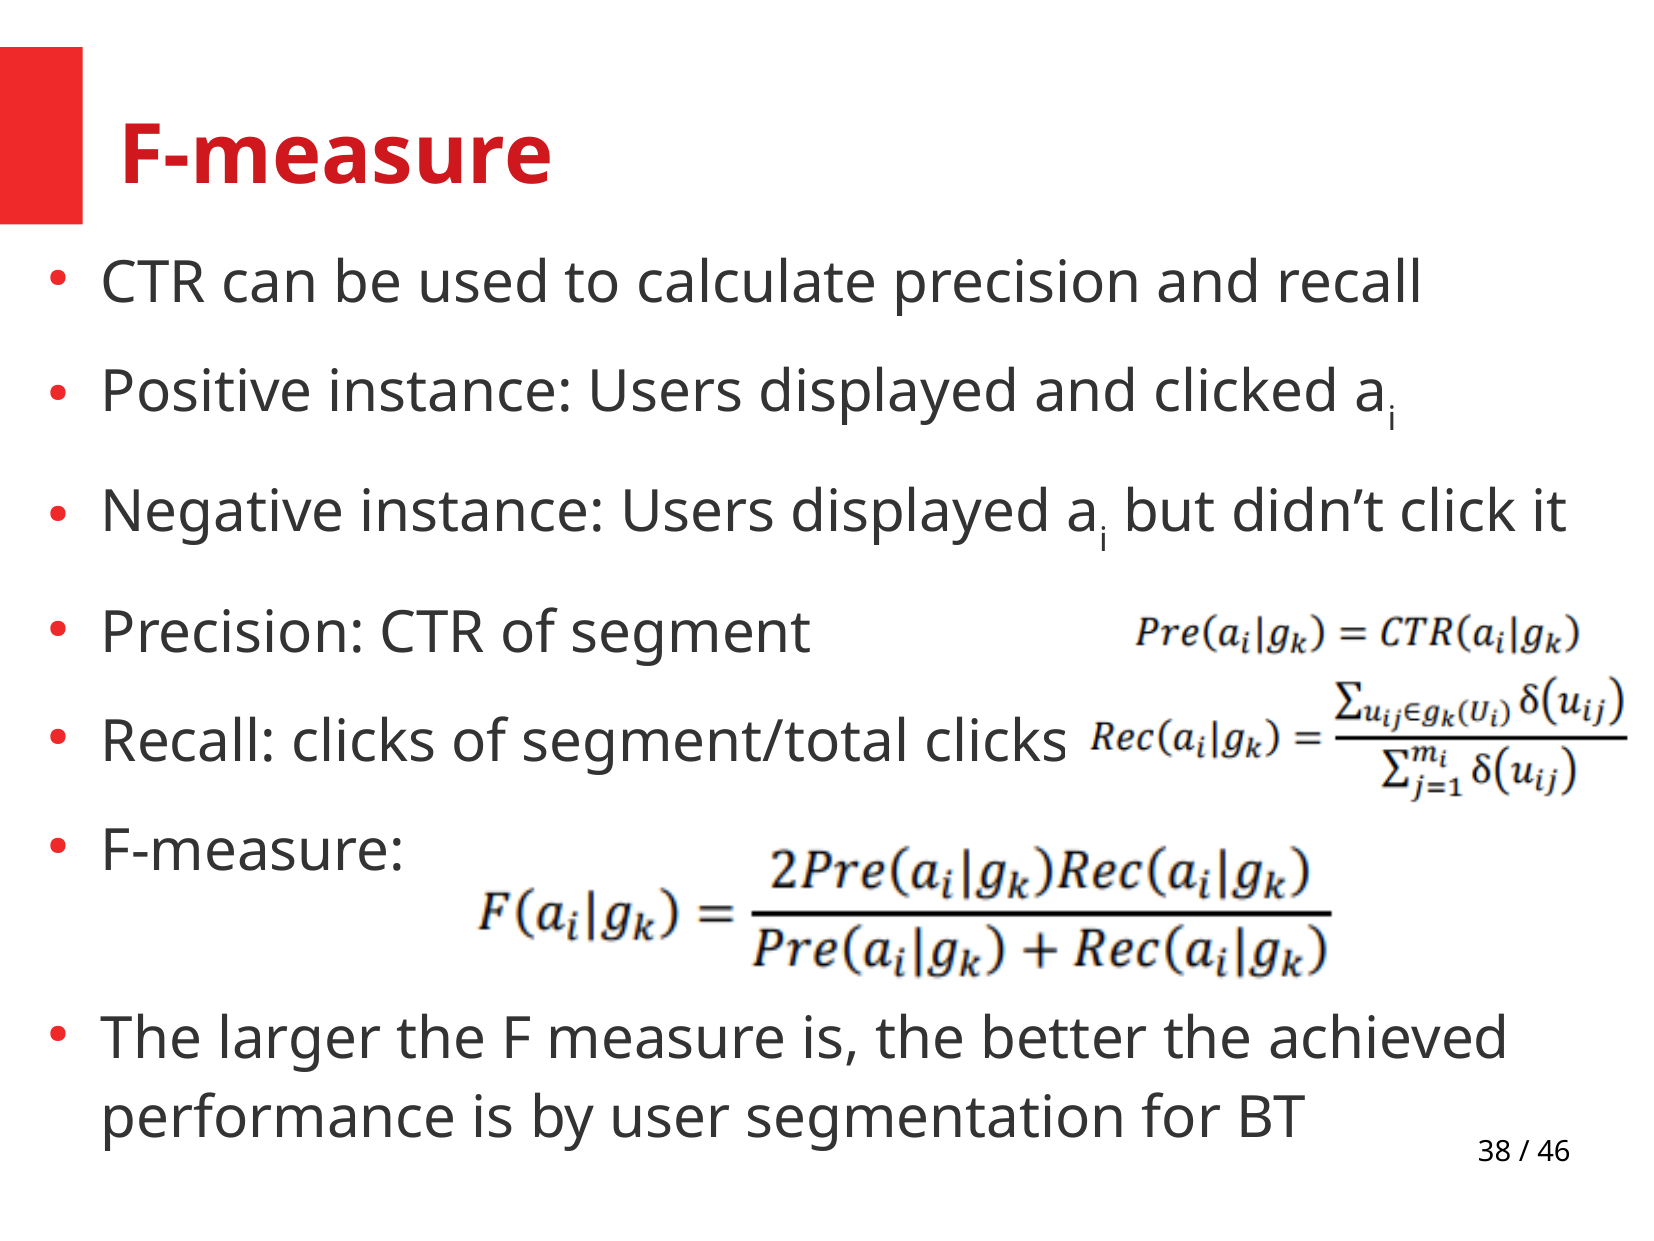

# F-measure
CTR can be used to calculate precision and recall
Positive instance: Users displayed and clicked ai
Negative instance: Users displayed ai but didn’t click it
Precision: CTR of segment
Recall: clicks of segment/total clicks
F-measure:
The larger the F measure is, the better the achieved performance is by user segmentation for BT
38